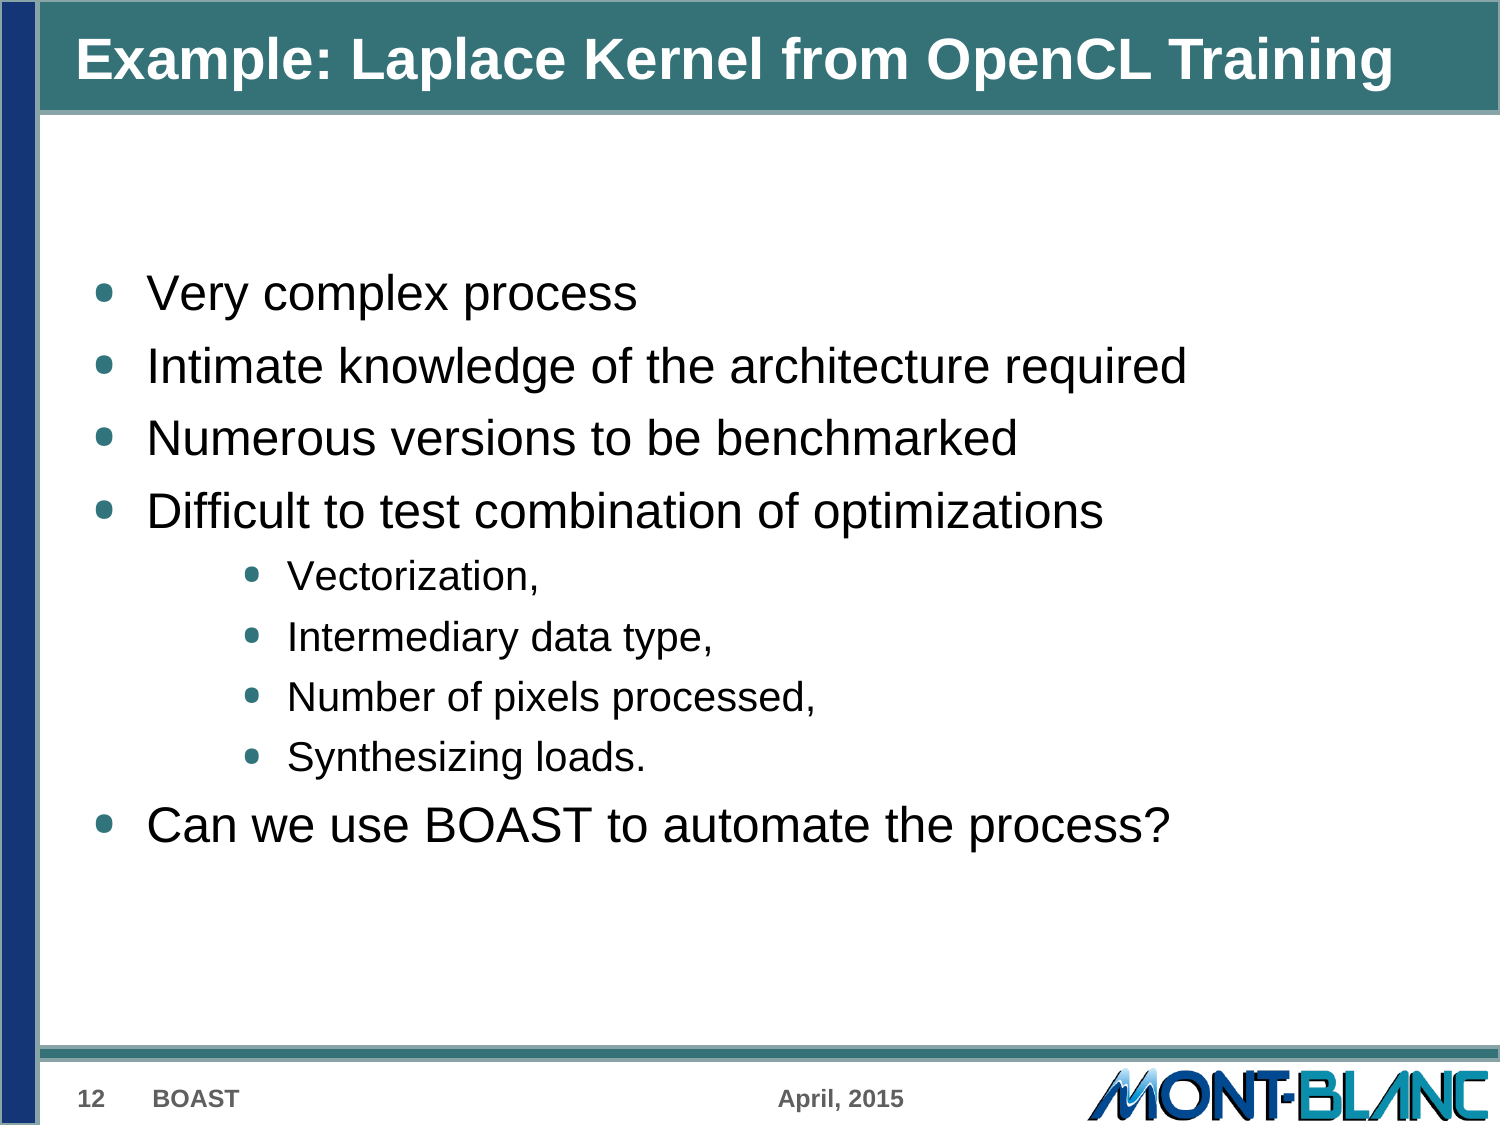

Example: Laplace Kernel from OpenCL Training
# Very complex process
Intimate knowledge of the architecture required
Numerous versions to be benchmarked
Difficult to test combination of optimizations
Vectorization,
Intermediary data type,
Number of pixels processed,
Synthesizing loads.
Can we use BOAST to automate the process?
12
BOAST
April, 2015